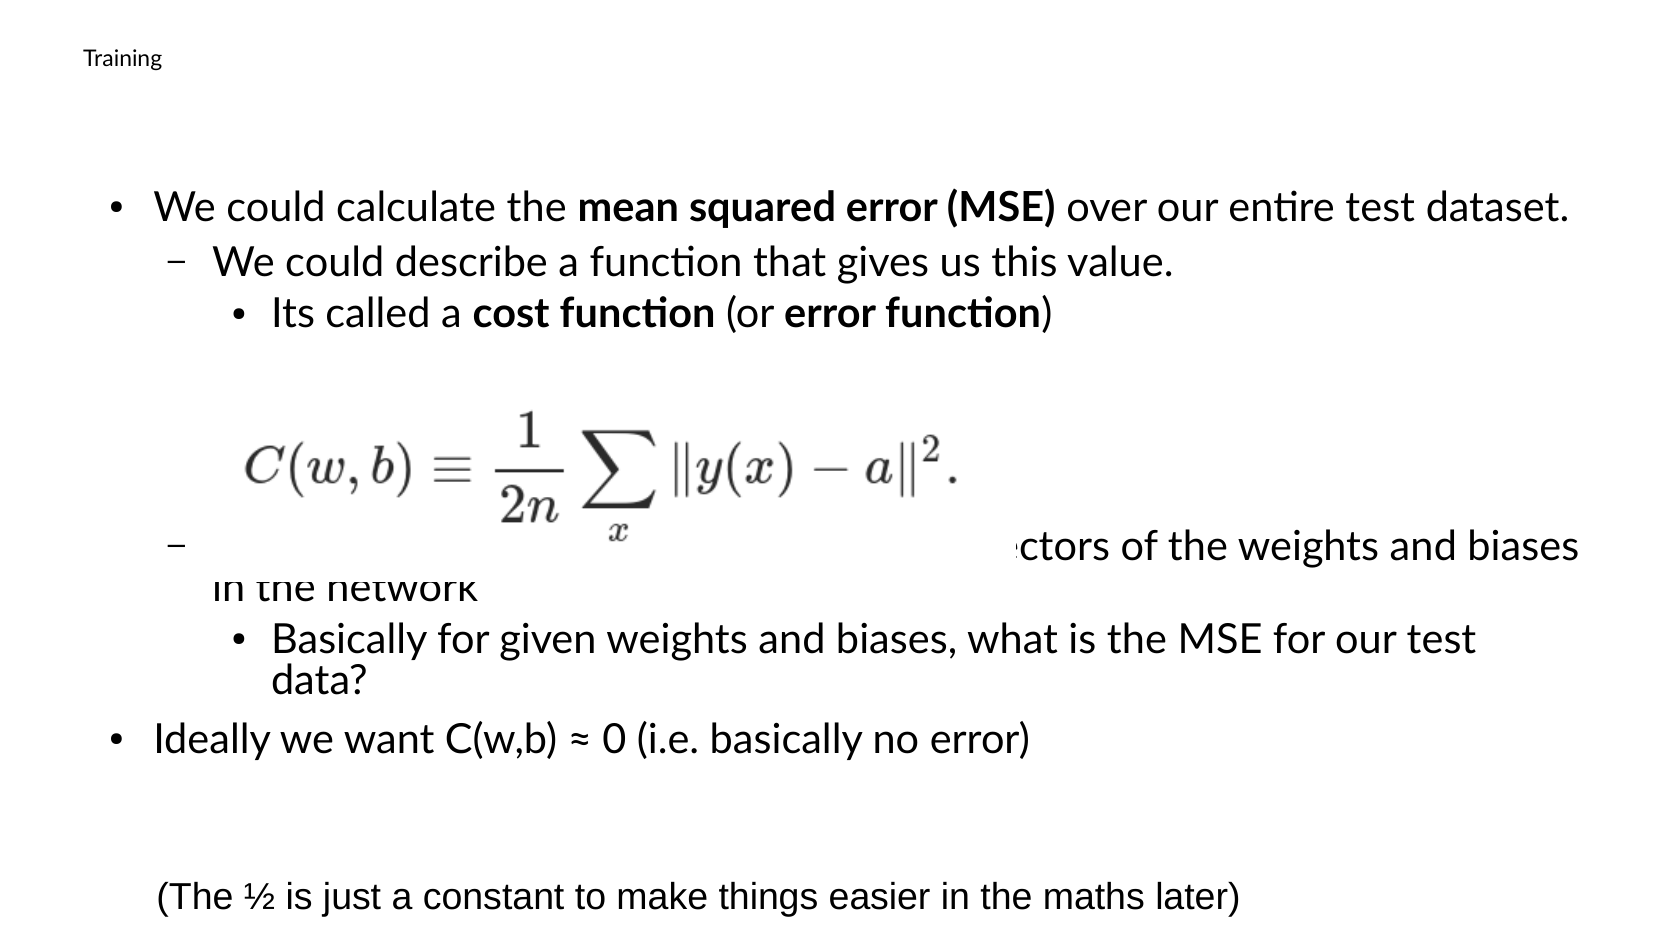

# Training
We could calculate the mean squared error (MSE) over our entire test dataset.
We could describe a function that gives us this value.
Its called a cost function (or error function)
This is a function over w and b which are vectors of the weights and biases in the network
Basically for given weights and biases, what is the MSE for our test data?
Ideally we want C(w,b) ≈ 0 (i.e. basically no error)
(The ½ is just a constant to make things easier in the maths later)